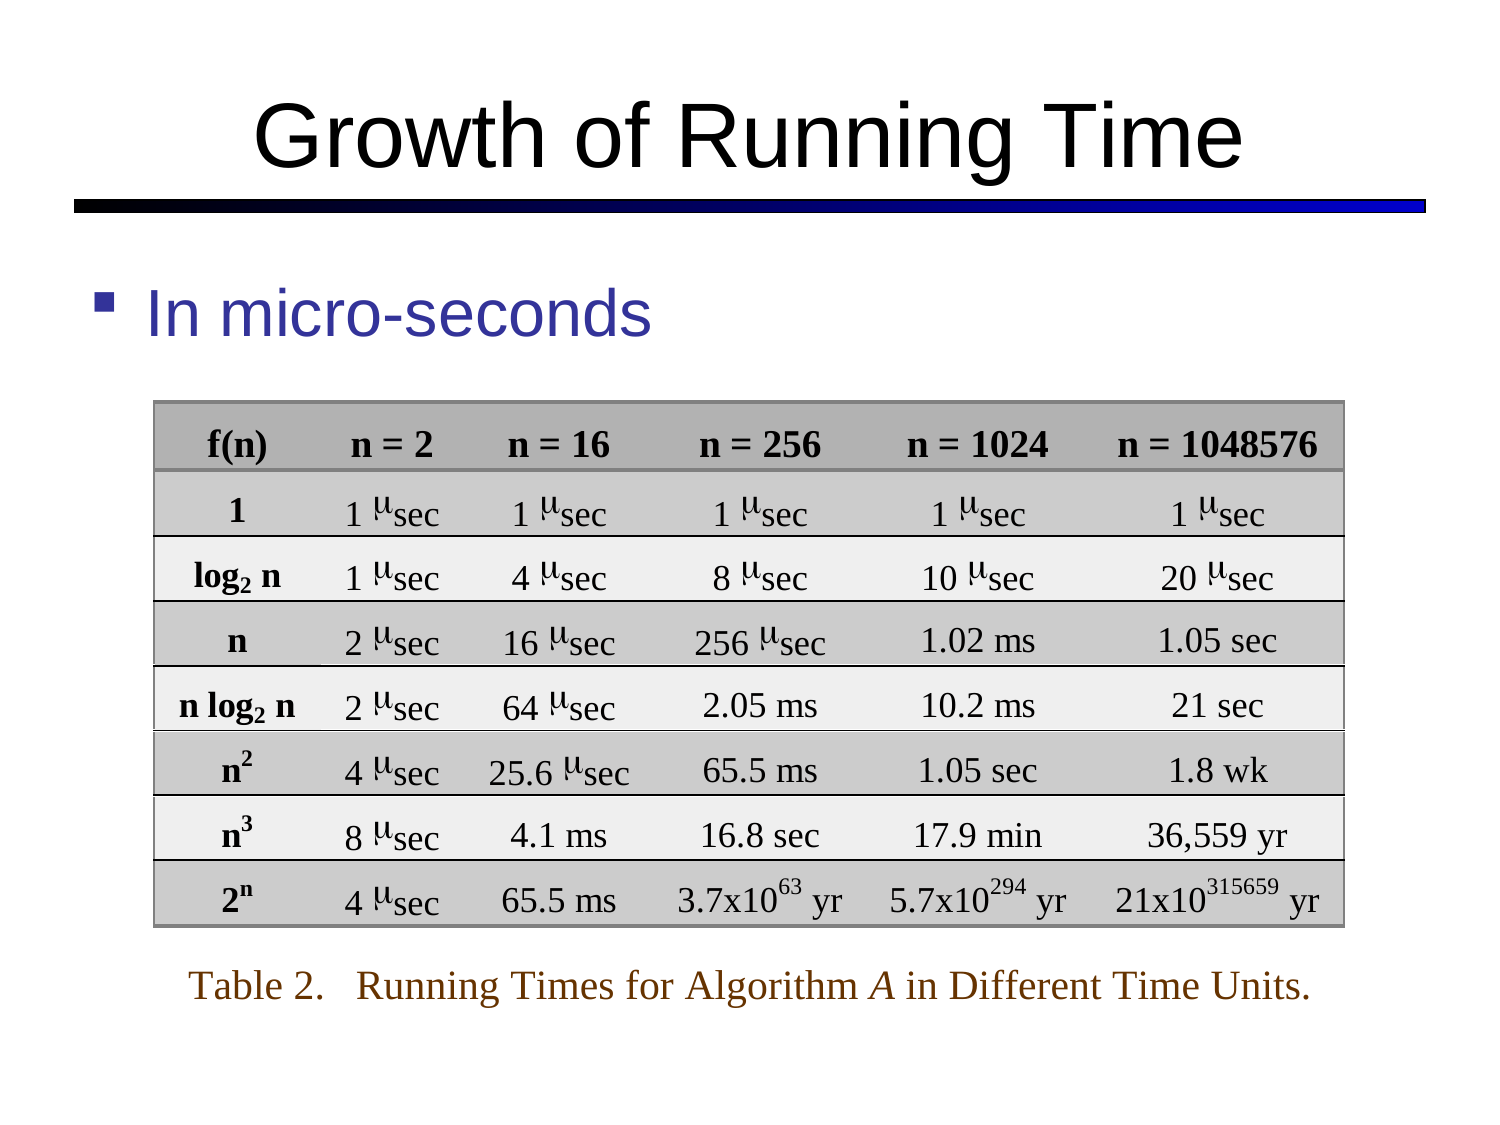

Growth of Running Time
In micro-seconds
Table 2.	Running Times for Algorithm A in Different Time Units.